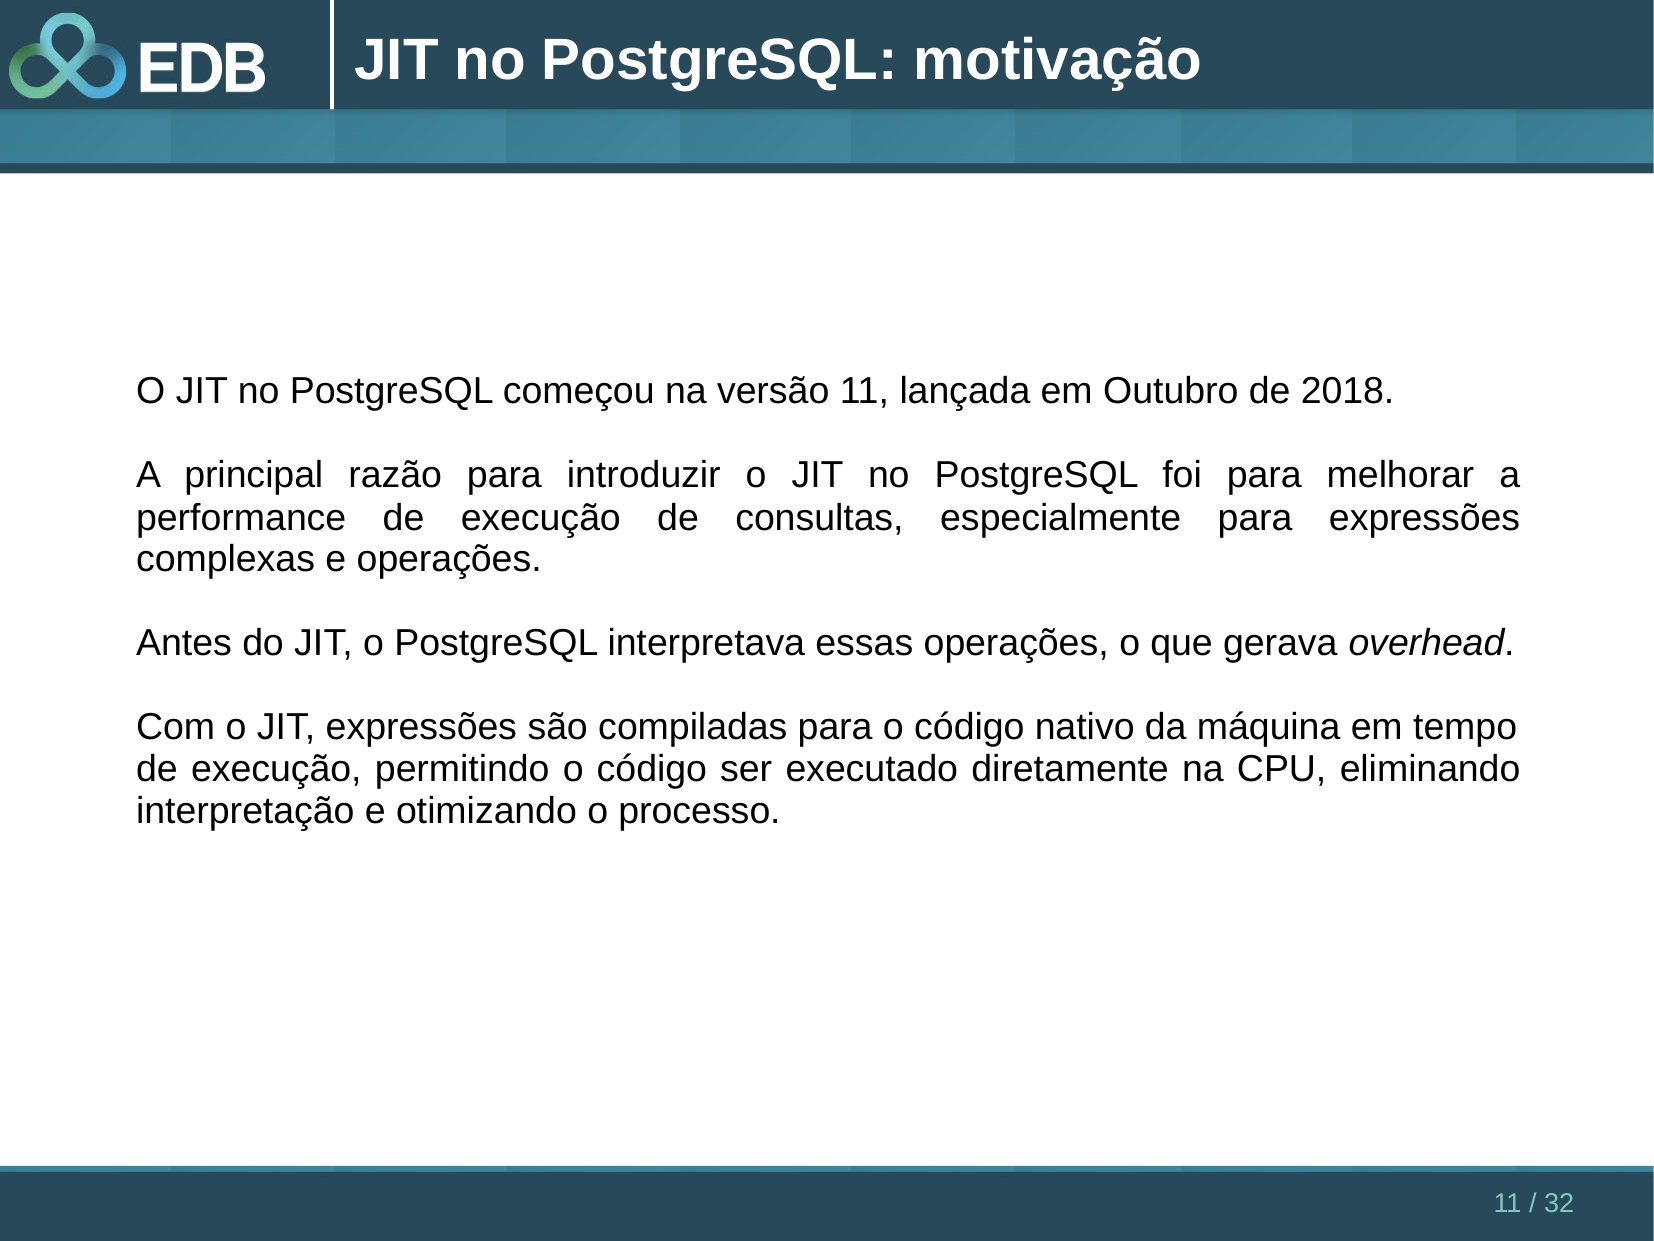

# JIT no PostgreSQL: motivação
O JIT no PostgreSQL começou na versão 11, lançada em Outubro de 2018.
A principal razão para introduzir o JIT no PostgreSQL foi para melhorar a performance de execução de consultas, especialmente para expressões complexas e operações.
Antes do JIT, o PostgreSQL interpretava essas operações, o que gerava overhead.
Com o JIT, expressões são compiladas para o código nativo da máquina em tempo
de execução, permitindo o código ser executado diretamente na CPU, eliminando interpretação e otimizando o processo.